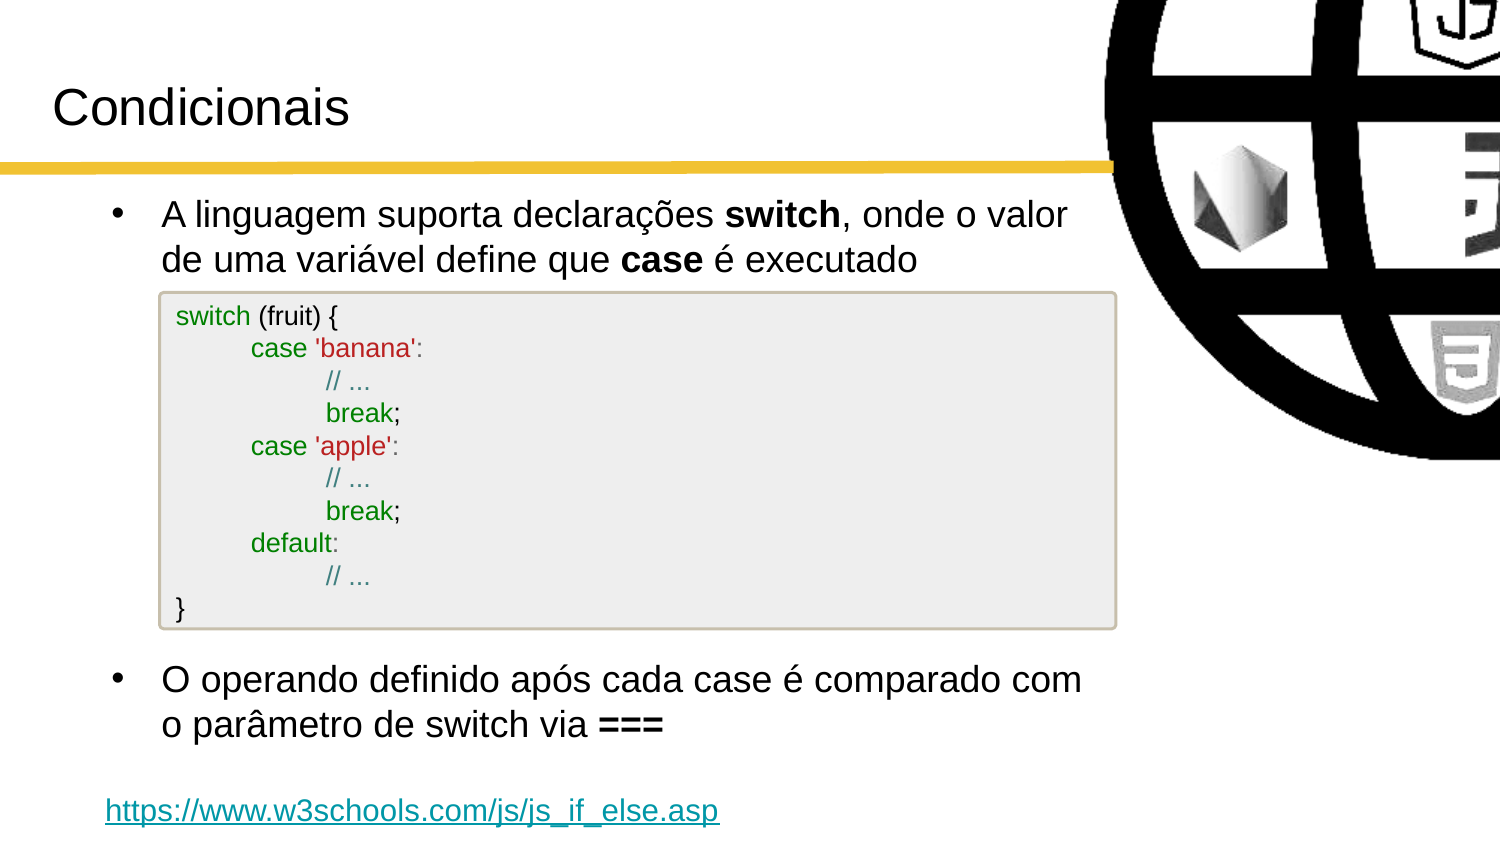

Condicionais
A linguagem suporta declarações switch, onde o valor de uma variável define que case é executado
switch (fruit) {
	case 'banana':
		// ...
		break;
	case 'apple':
		// ...
		break;
	default:
		// ...
}
O operando definido após cada case é comparado com o parâmetro de switch via ===
https://www.w3schools.com/js/js_if_else.asp